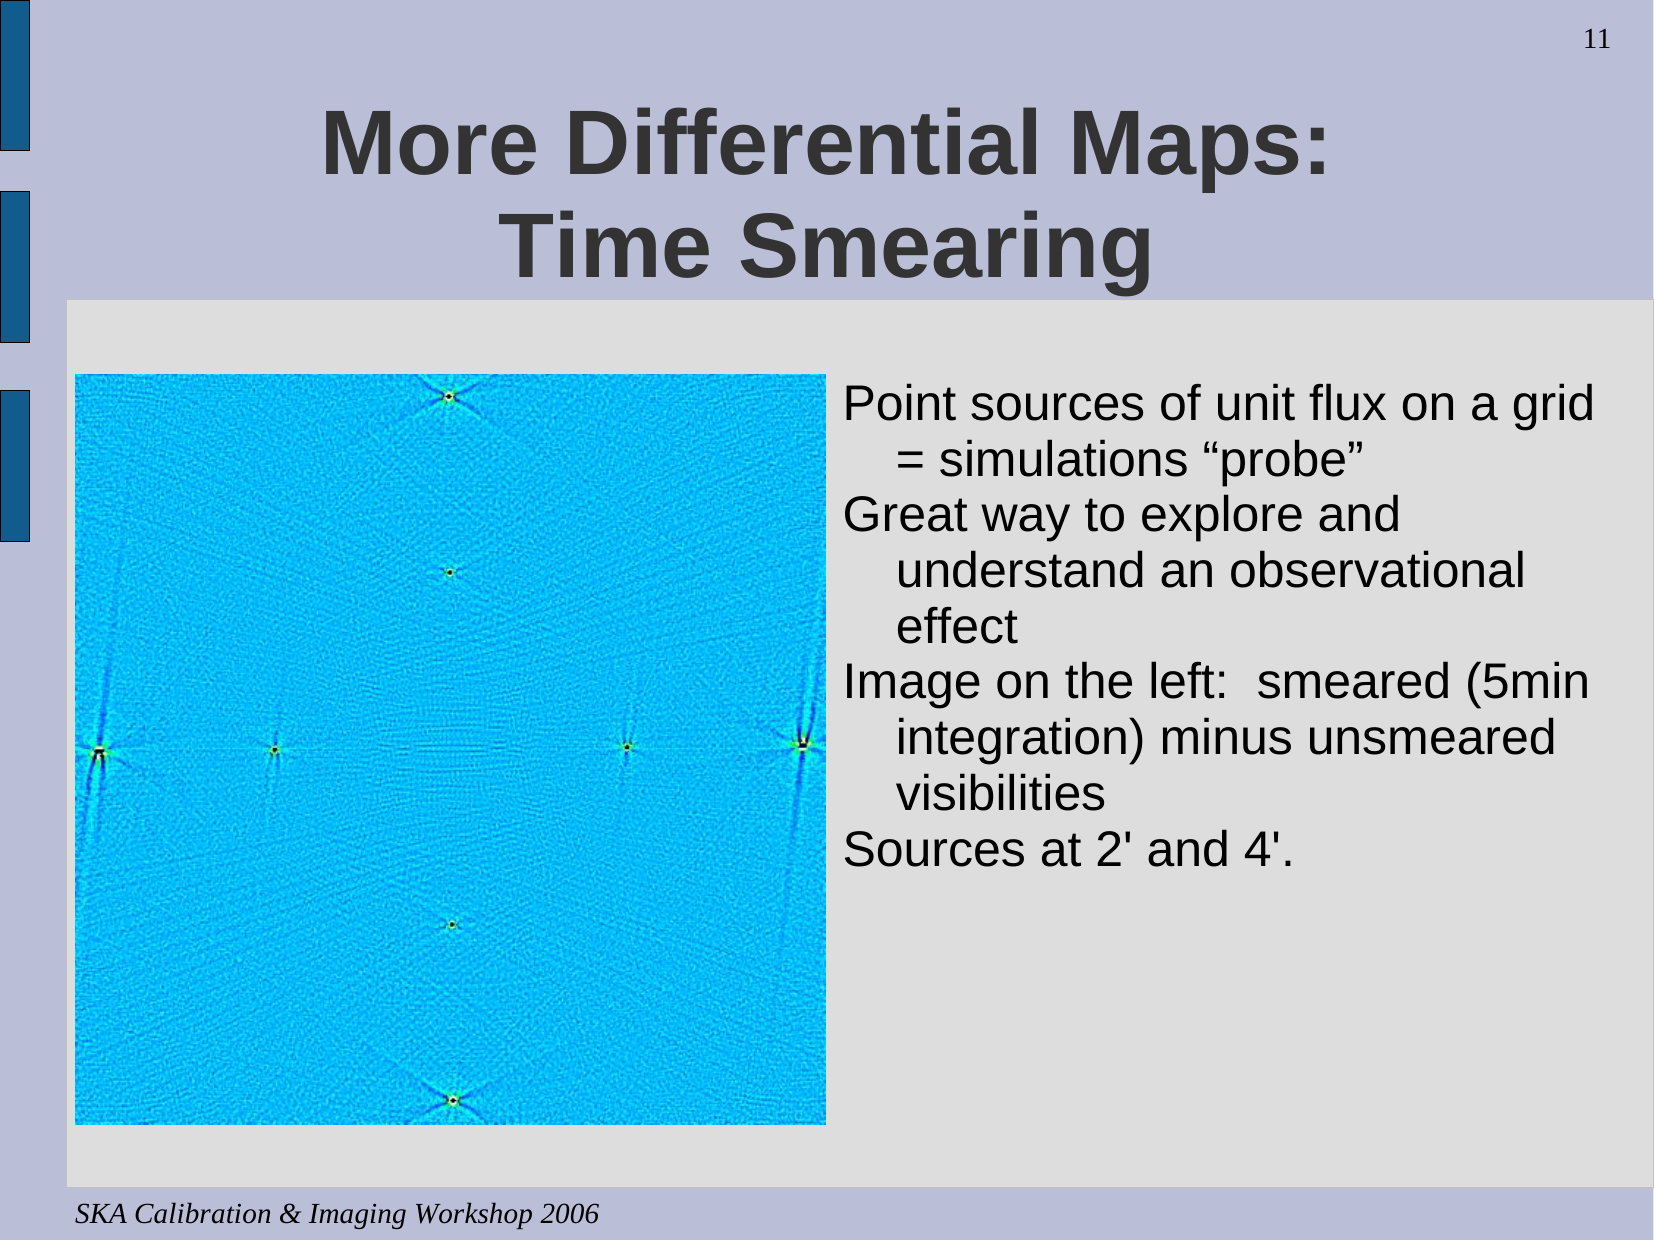

11
# More Differential Maps: Time Smearing
Point sources of unit flux on a grid = simulations “probe”
Great way to explore and understand an observational effect
Image on the left: smeared (5min integration) minus unsmeared visibilities
Sources at 2' and 4'.
SKA Calibration & Imaging Workshop 2006